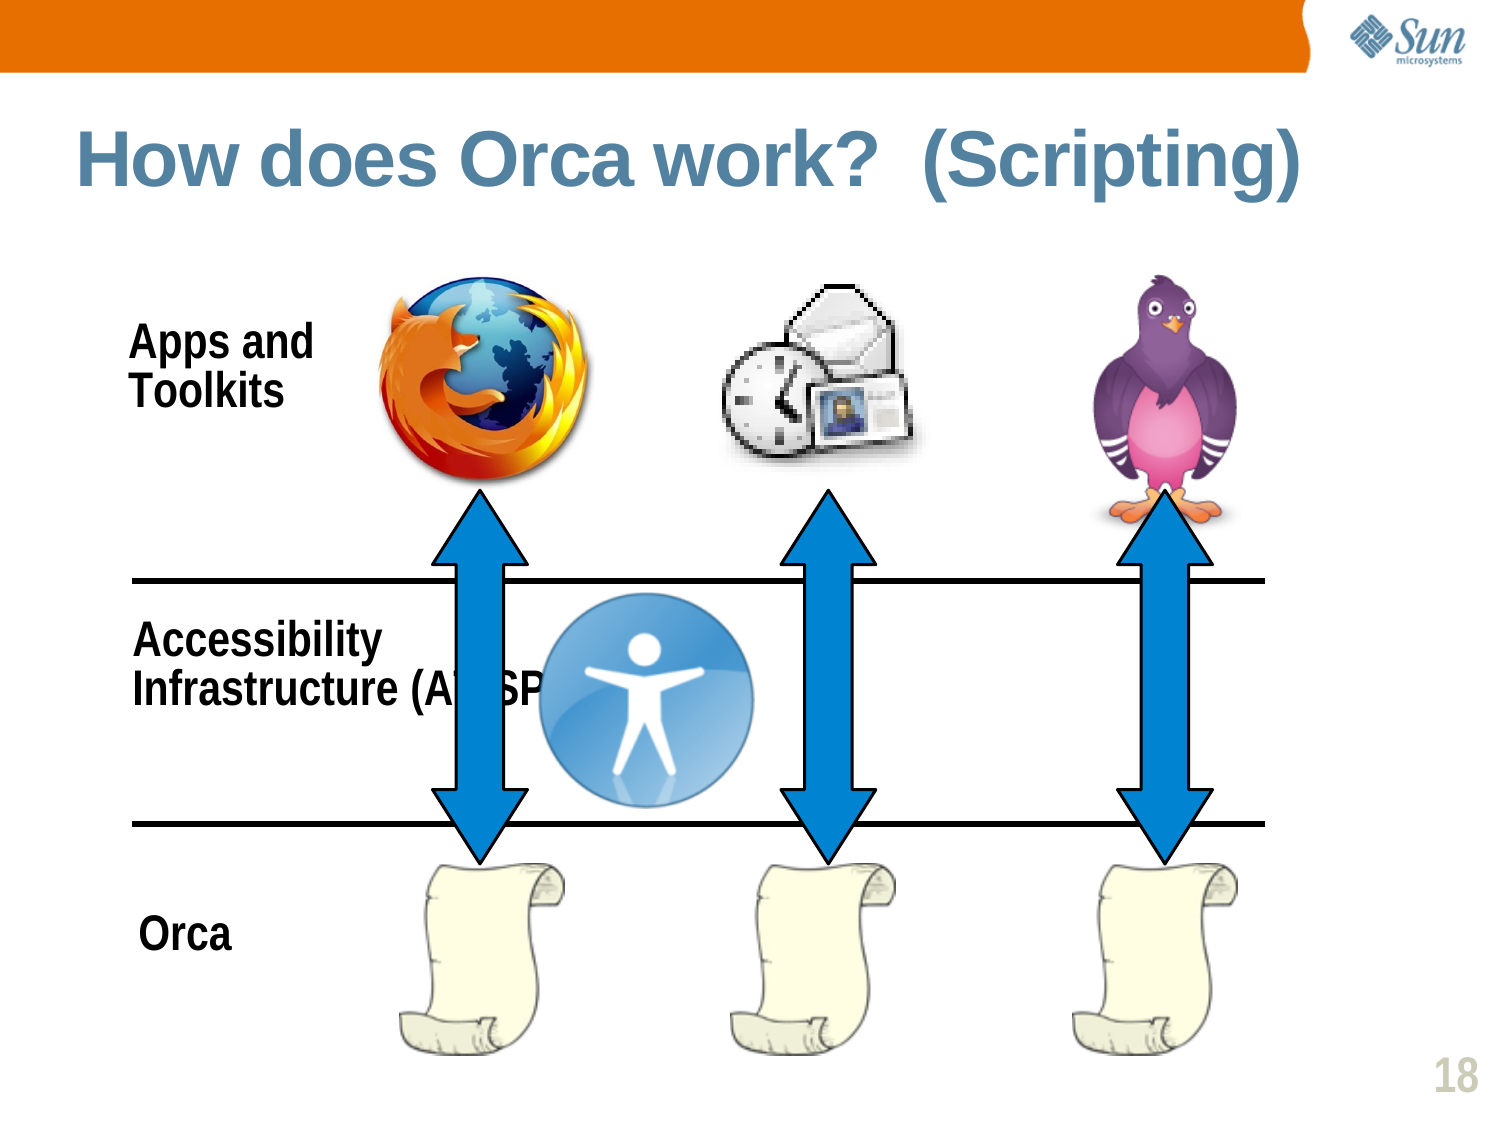

# How does Orca work? (Scripting)
Apps and Toolkits
Accessibility Infrastructure (AT-SPI)
Orca